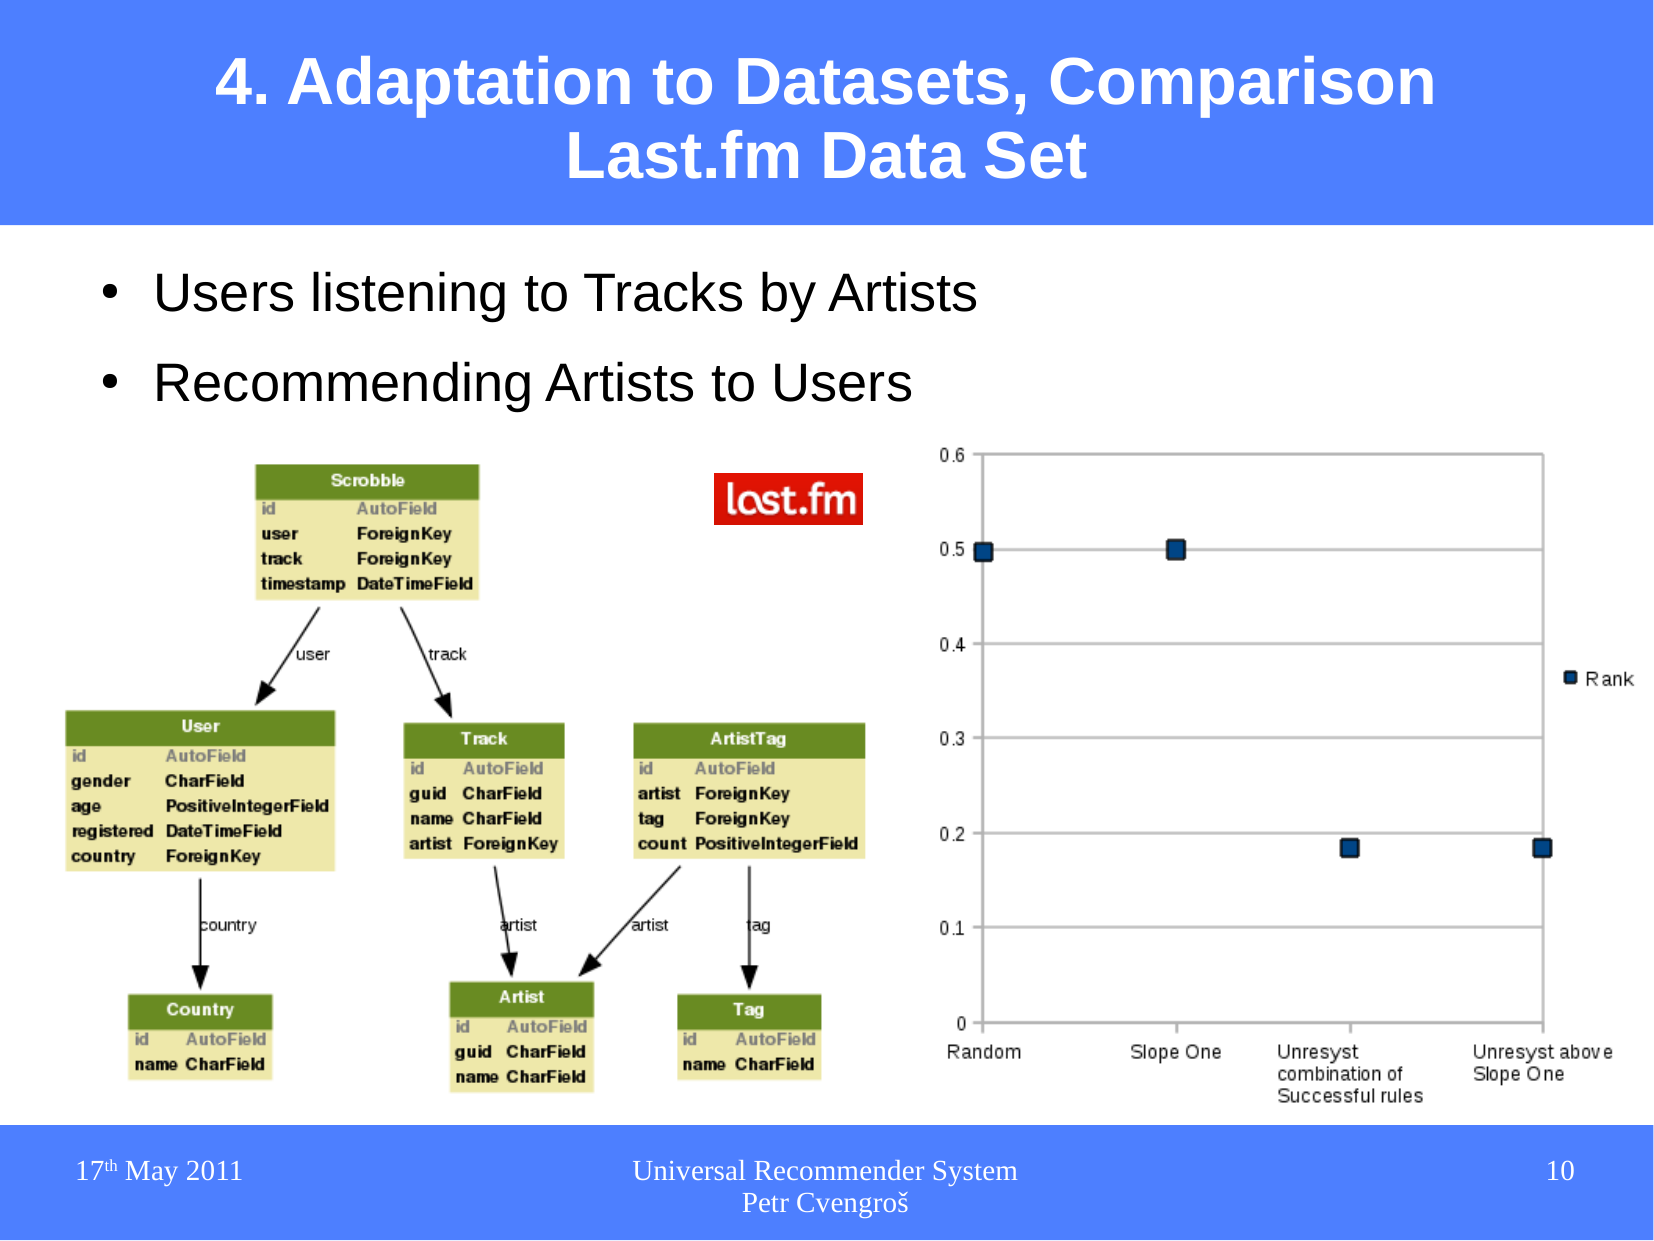

# 4. Adaptation to Datasets, Comparison Last.fm Data Set
Users listening to Tracks by Artists
Recommending Artists to Users
10